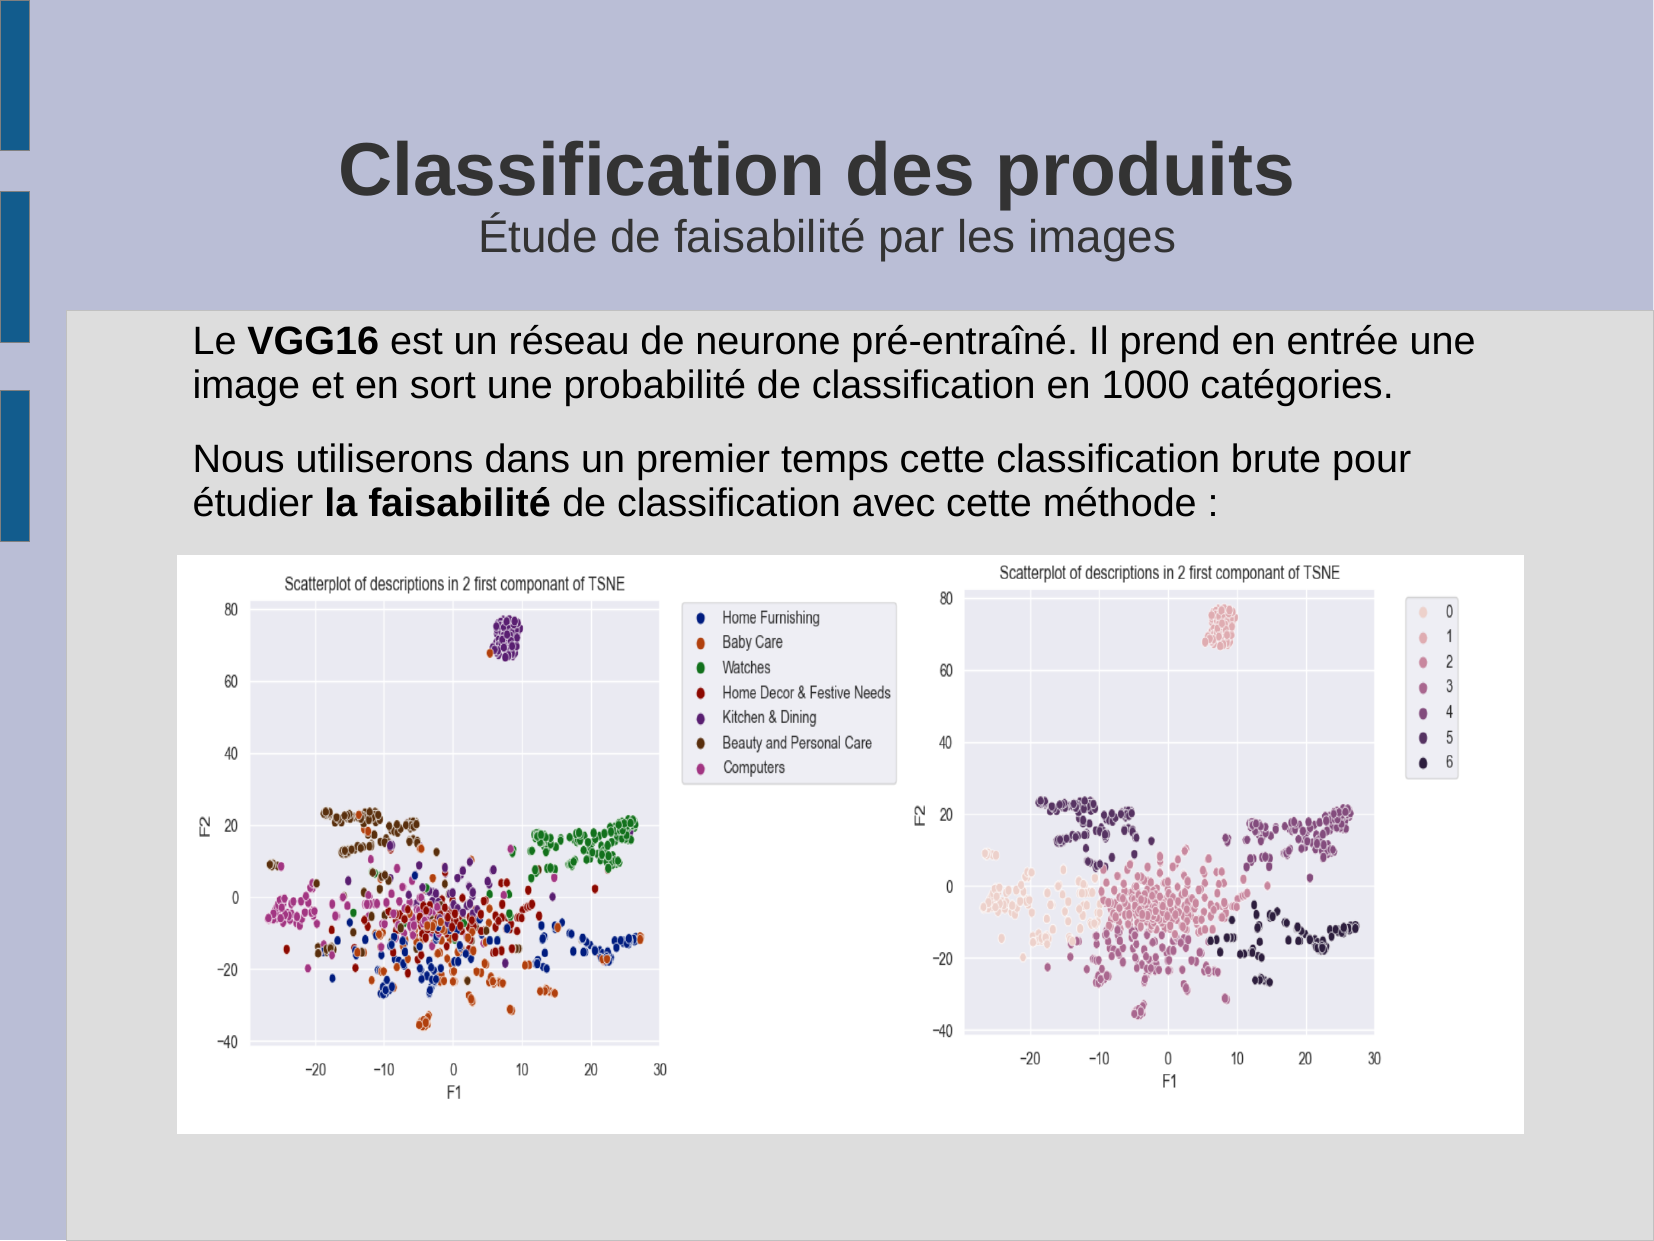

# Classification des produits Étude de faisabilité par les images
Le VGG16 est un réseau de neurone pré-entraîné. Il prend en entrée une image et en sort une probabilité de classification en 1000 catégories.
Nous utiliserons dans un premier temps cette classification brute pour étudier la faisabilité de classification avec cette méthode :